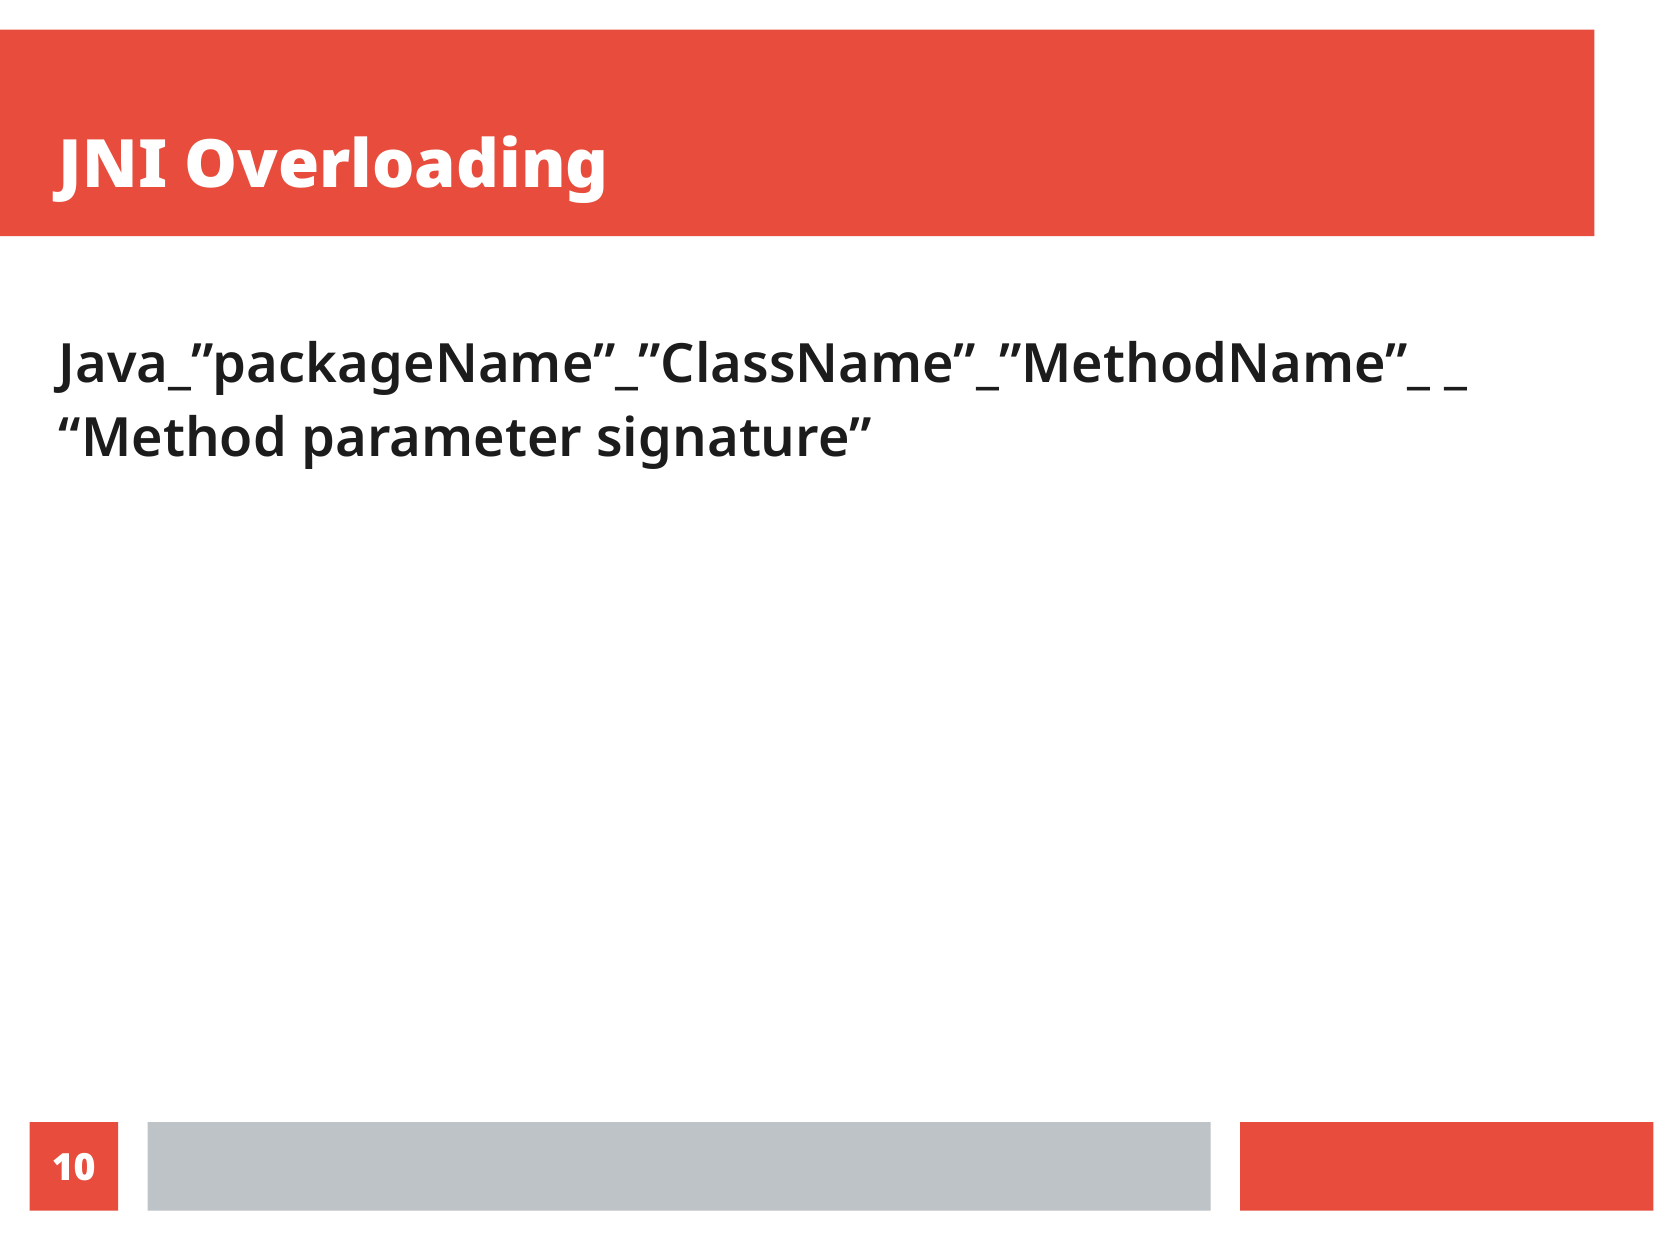

# JNI Overloading
Java_”packageName”_”ClassName”_”MethodName”_ _ “Method parameter signature”
10